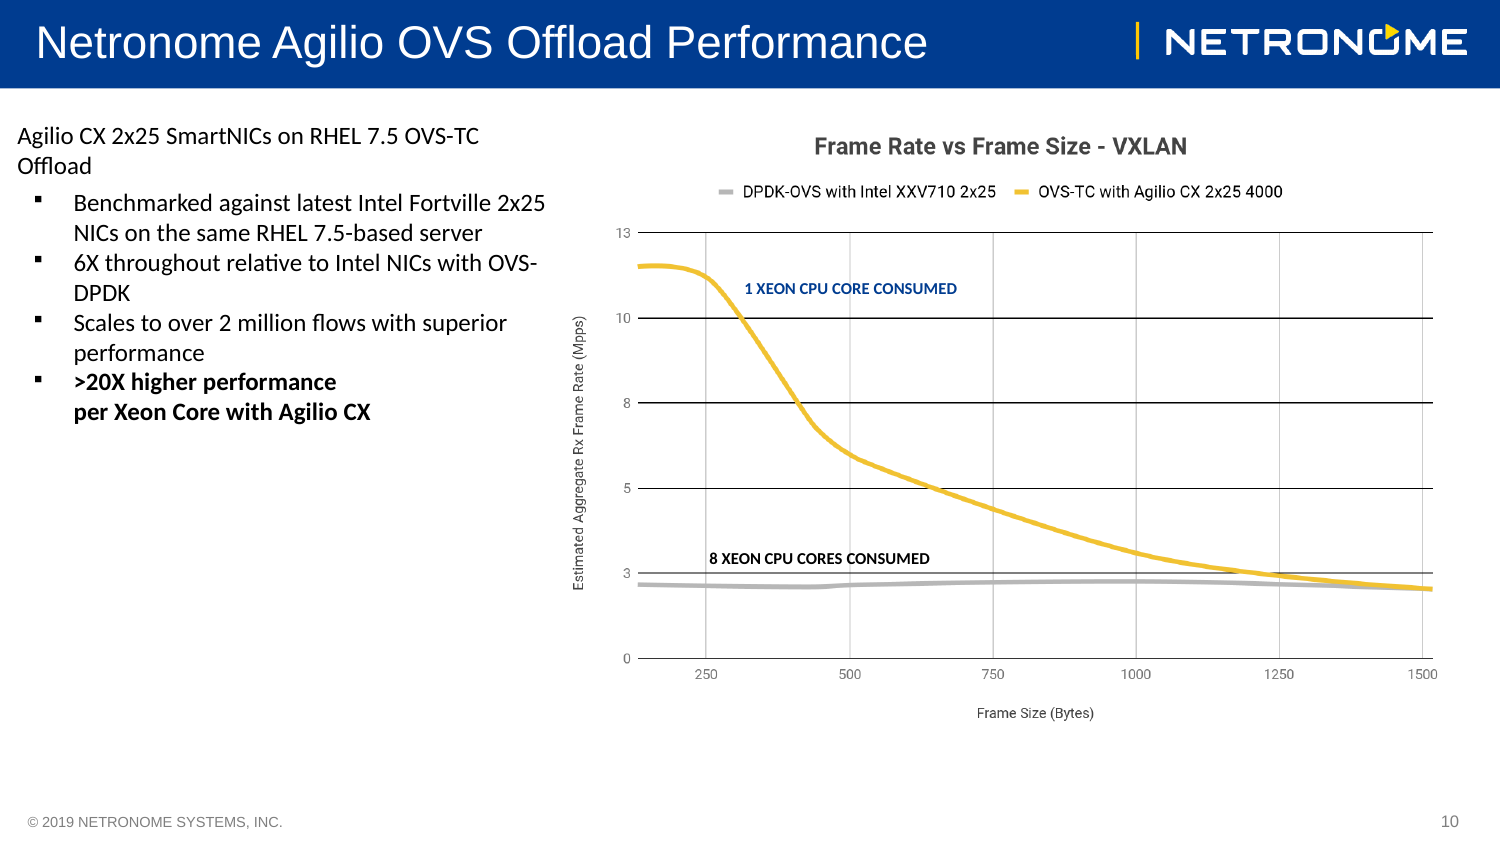

# Netronome Agilio OVS Offload Performance
Agilio CX 2x25 SmartNICs on RHEL 7.5 OVS-TC Offload
Benchmarked against latest Intel Fortville 2x25 NICs on the same RHEL 7.5-based server
6X throughout relative to Intel NICs with OVS-DPDK
Scales to over 2 million flows with superior performance
>20X higher performance
per Xeon Core with Agilio CX
1 XEON CPU CORE CONSUMED
8 XEON CPU CORES CONSUMED